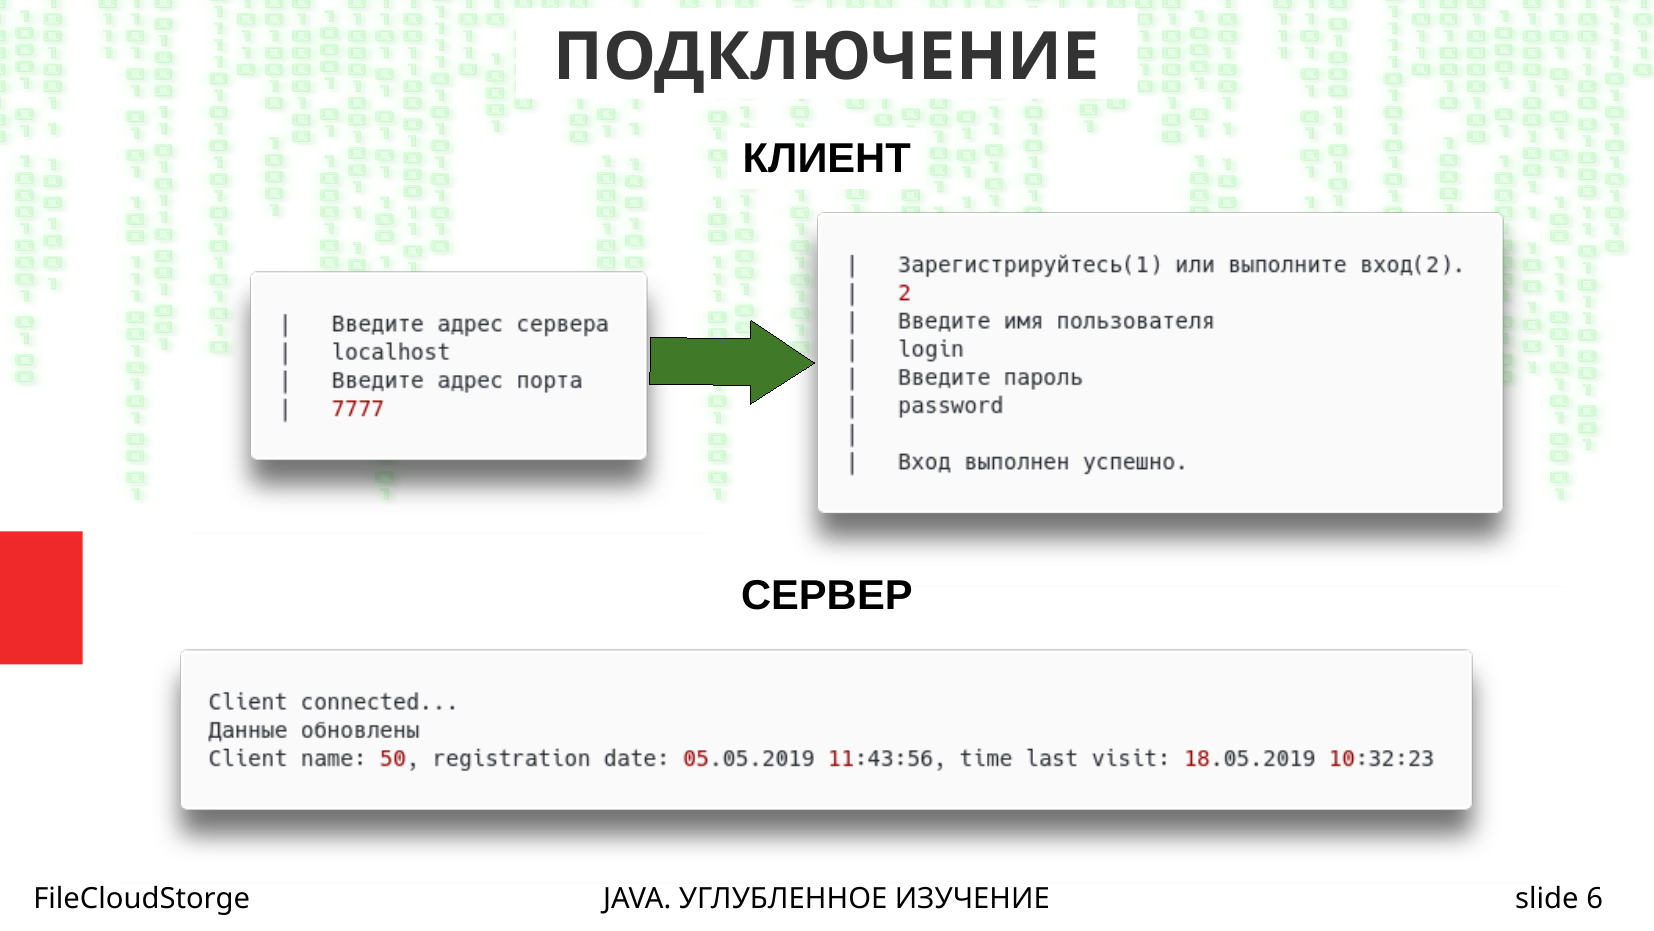

# ПОДКЛЮЧЕНИЕ
КЛИЕНТ
СЕРВЕР
JAVA. УГЛУБЛЕННОЕ ИЗУЧЕНИЕ
FileCloudStorge
slide 6